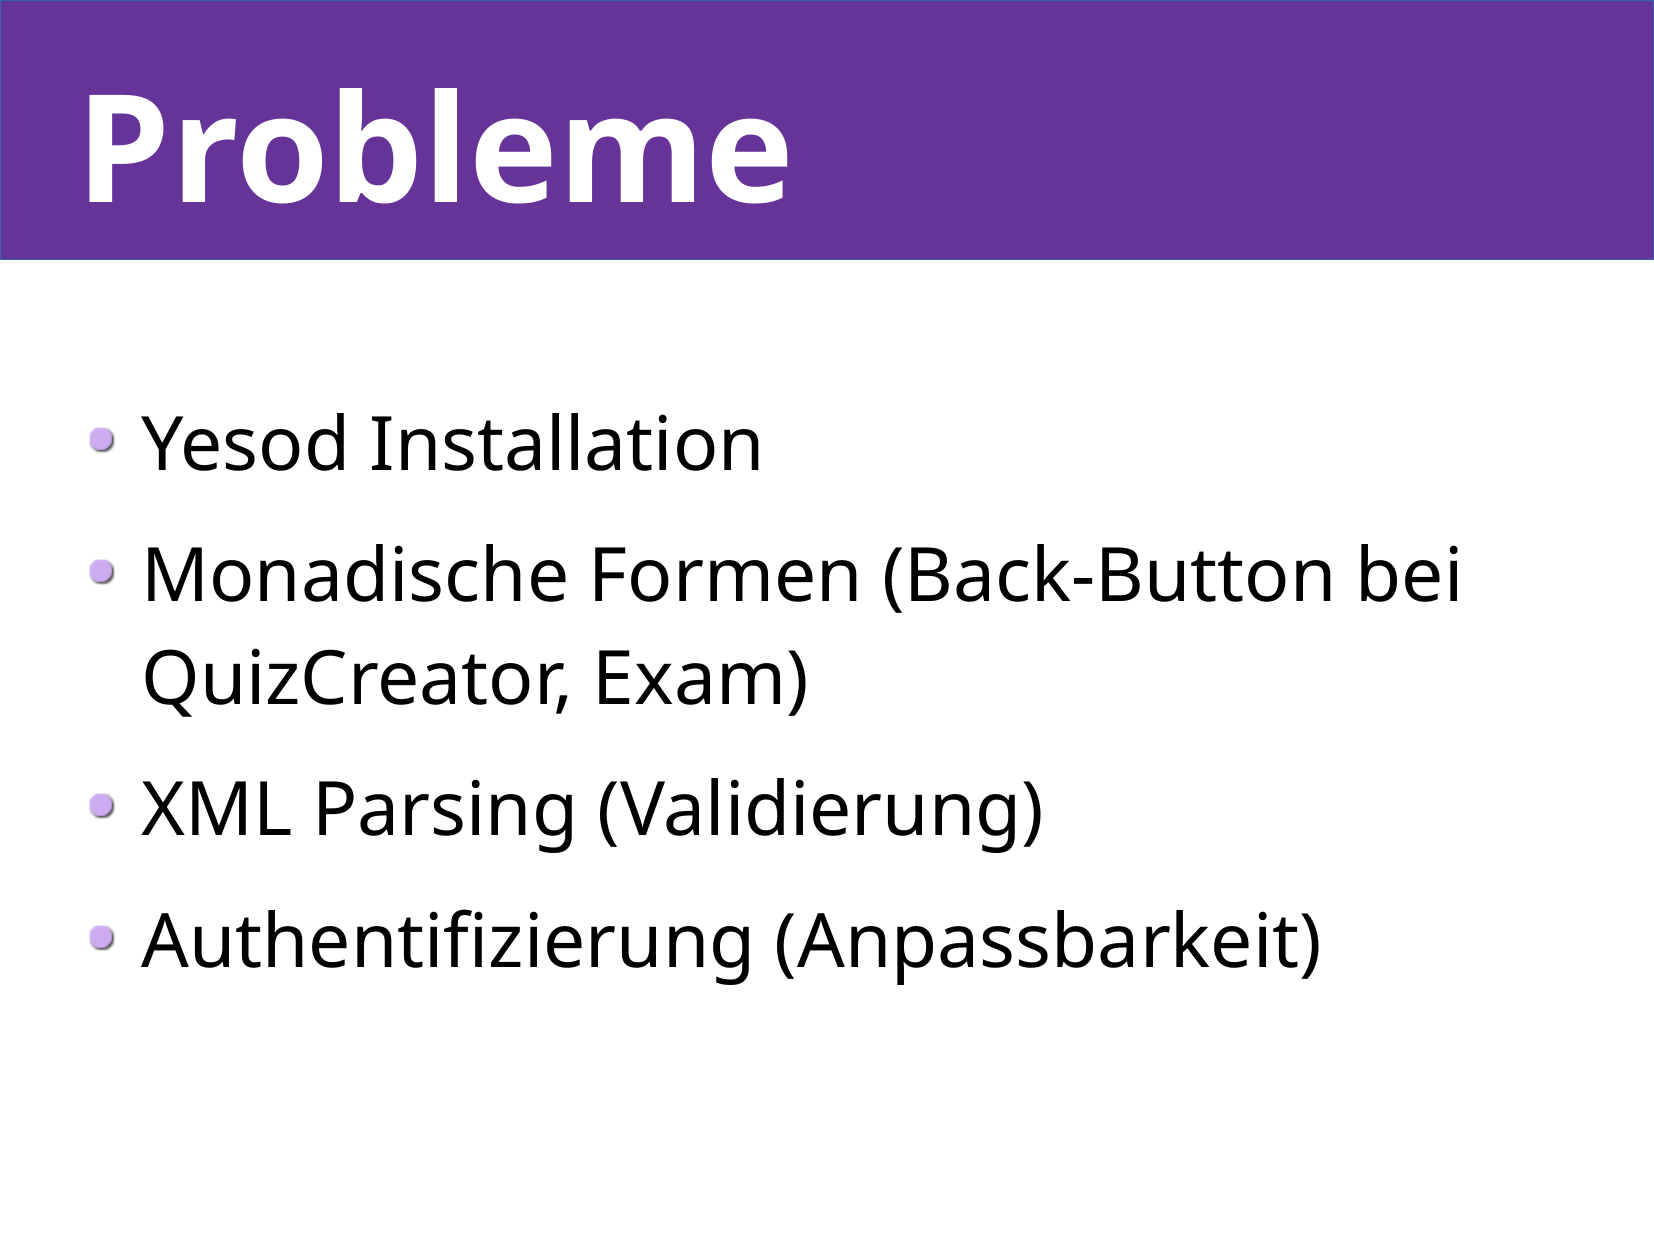

# Probleme
Yesod Installation
Monadische Formen (Back-Button bei QuizCreator, Exam)
XML Parsing (Validierung)
Authentifizierung (Anpassbarkeit)